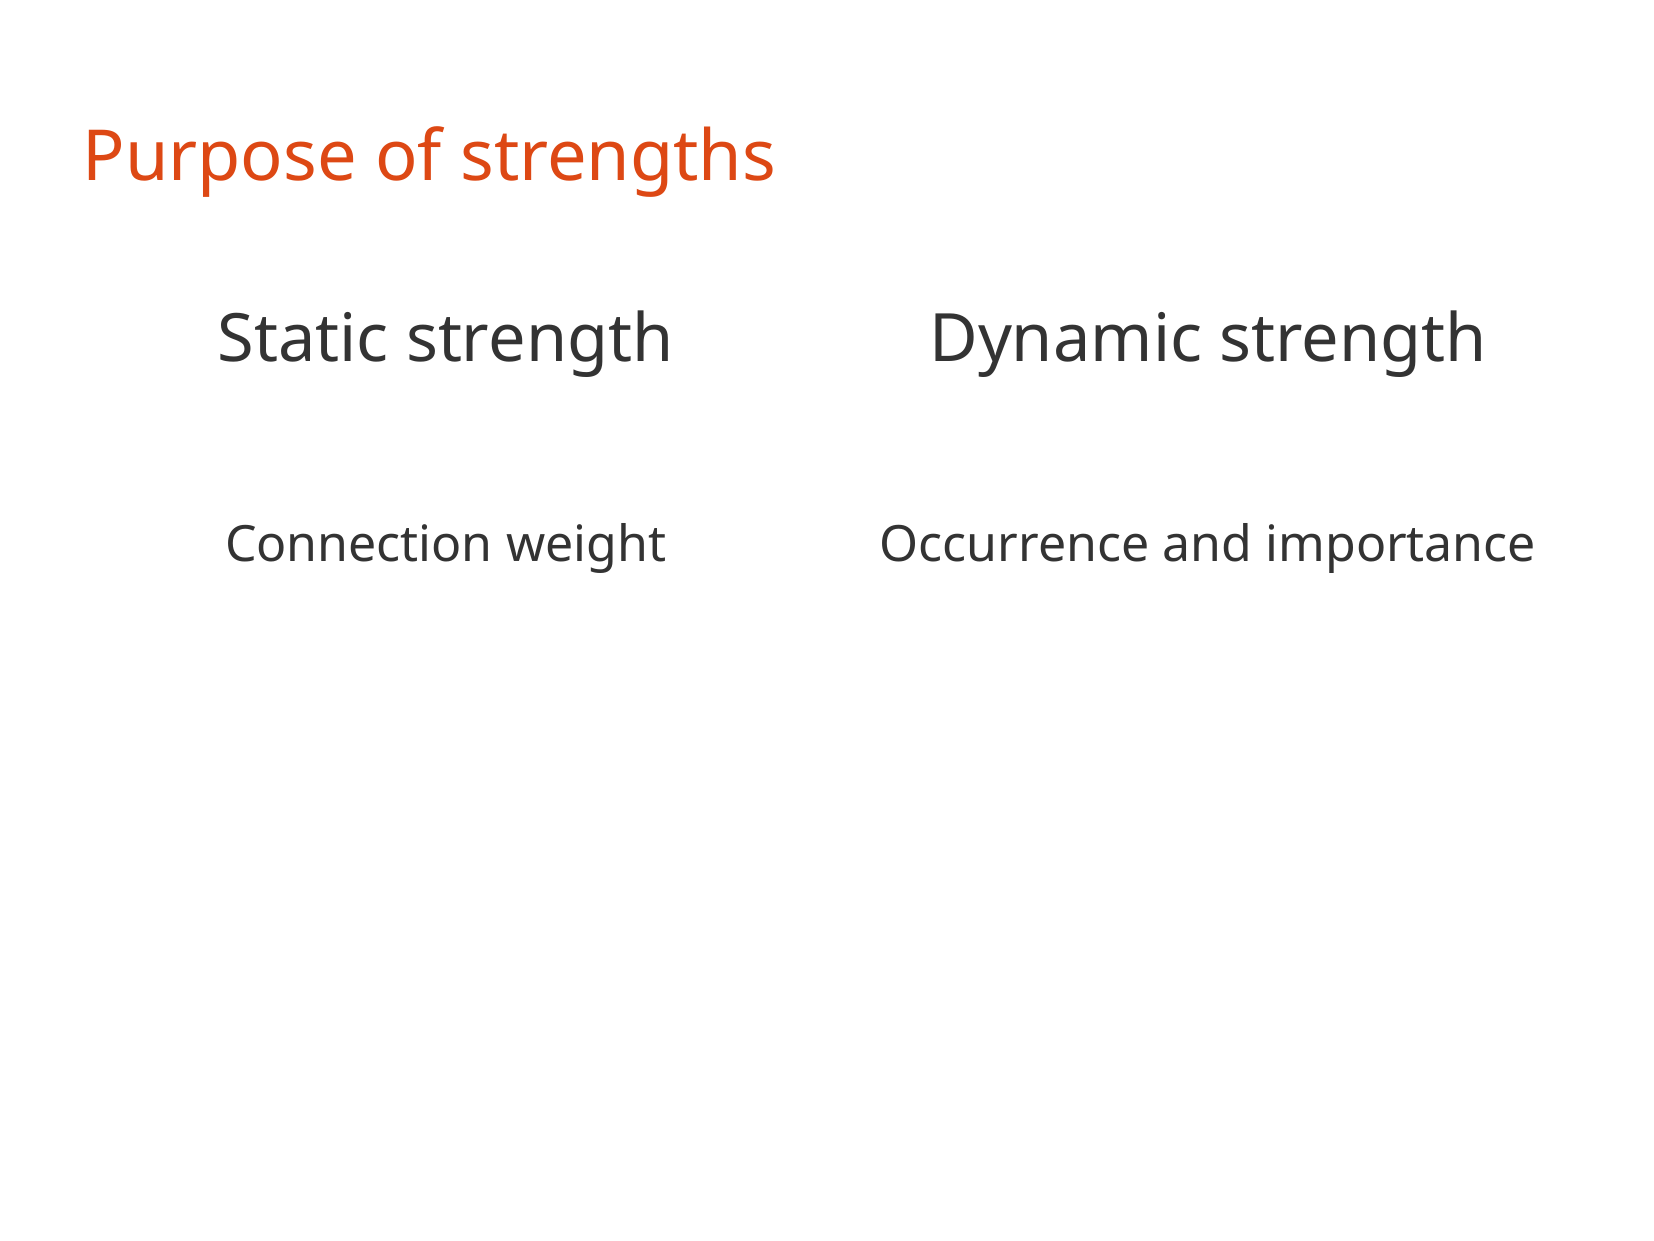

# Purpose of strengths
Static strength
Connection weight
Dynamic strength
Occurrence and importance